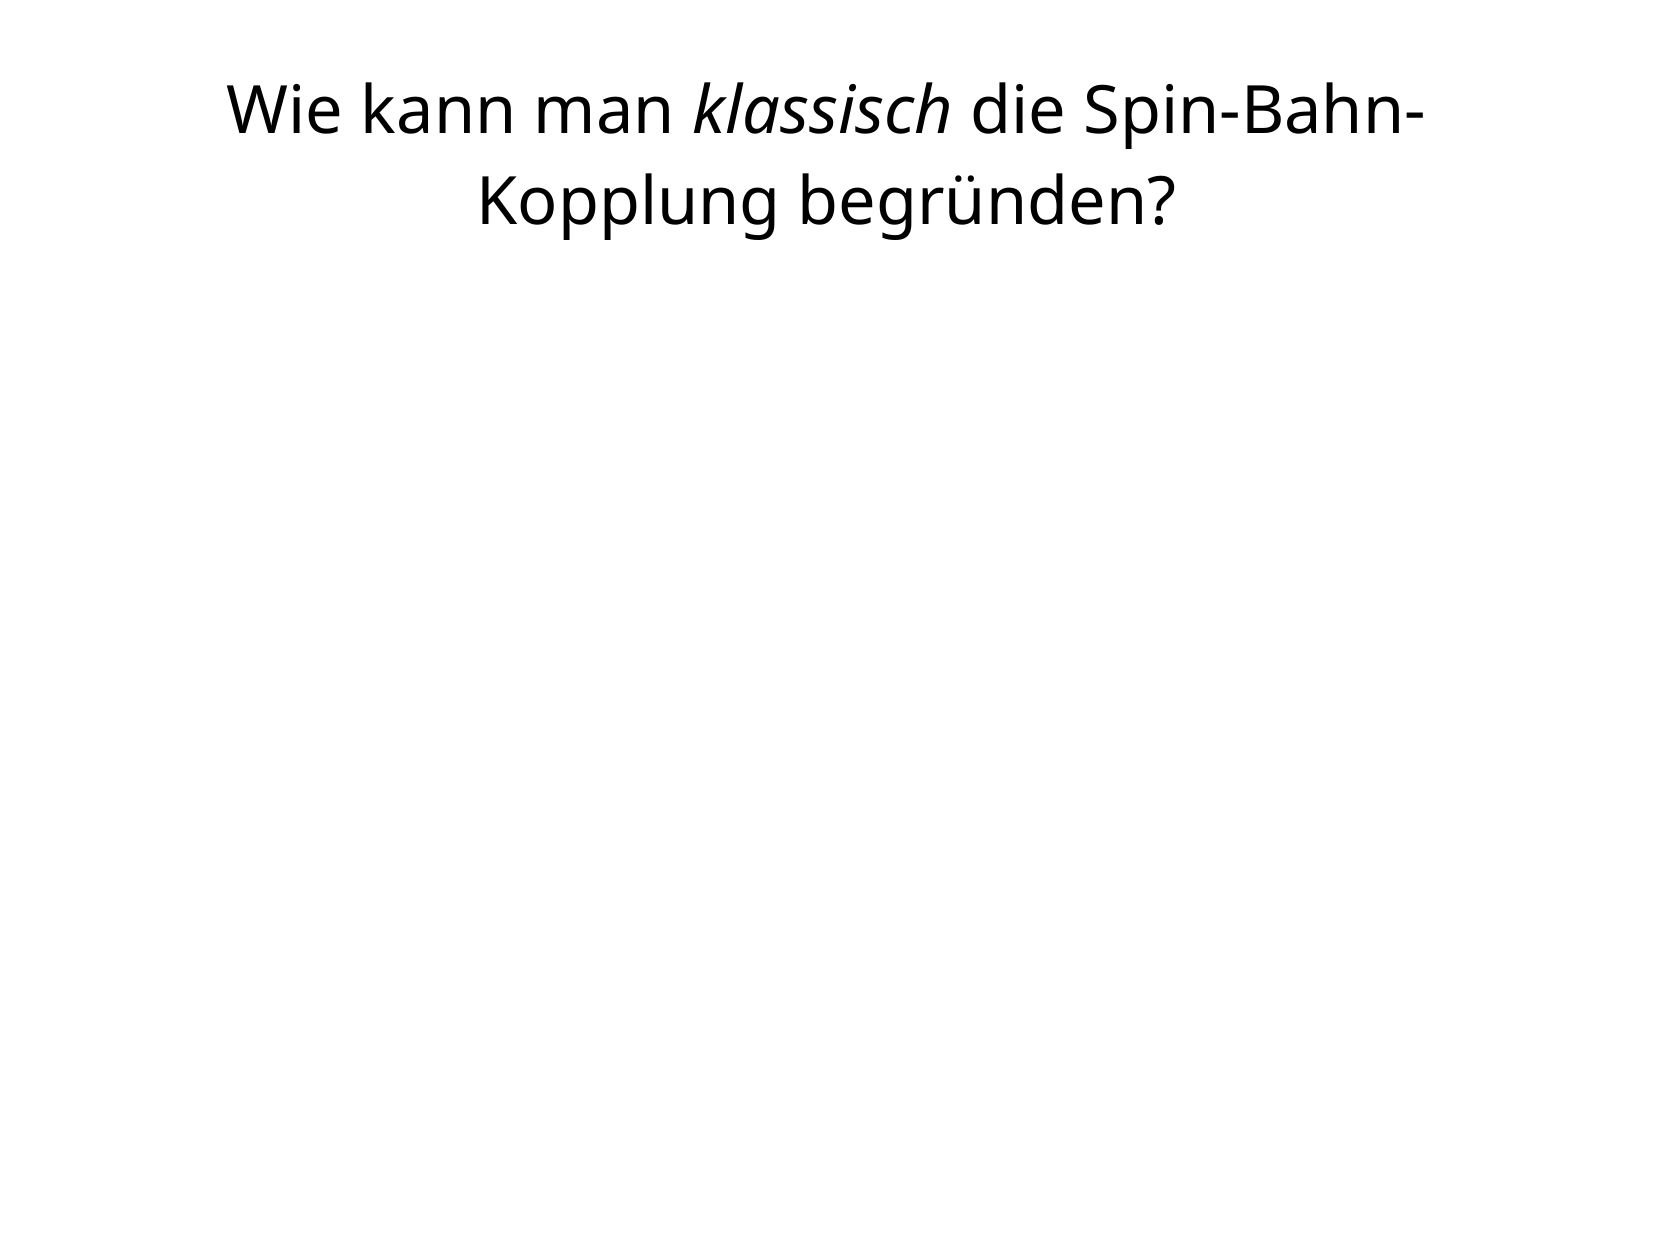

# Wie kann man klassisch die Spin-Bahn-Kopplung begründen?